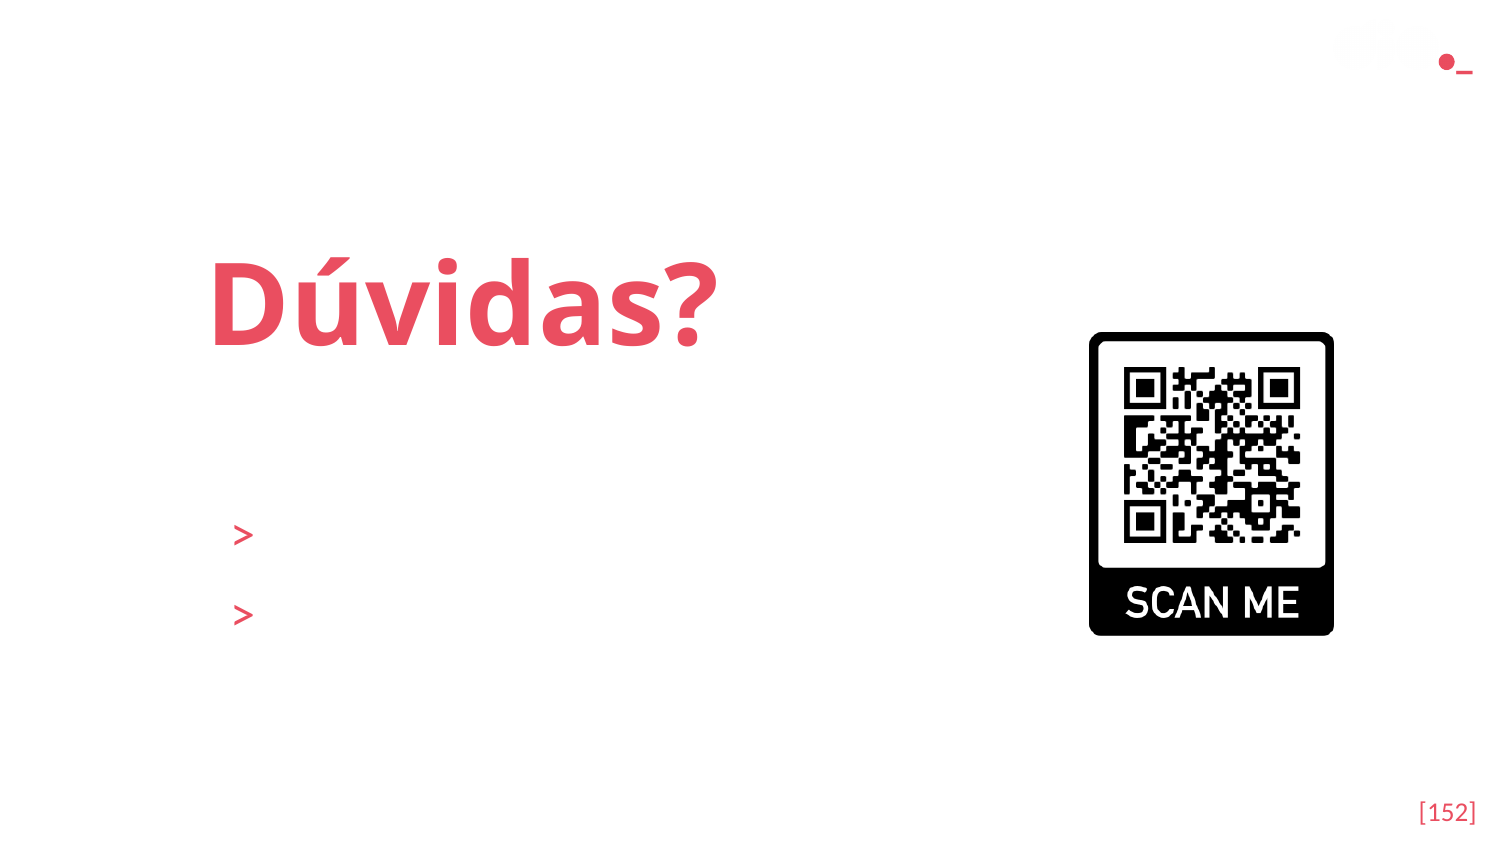

Dúvidas?
> Fórum/Artigos
> Comunidade Online (Discord)